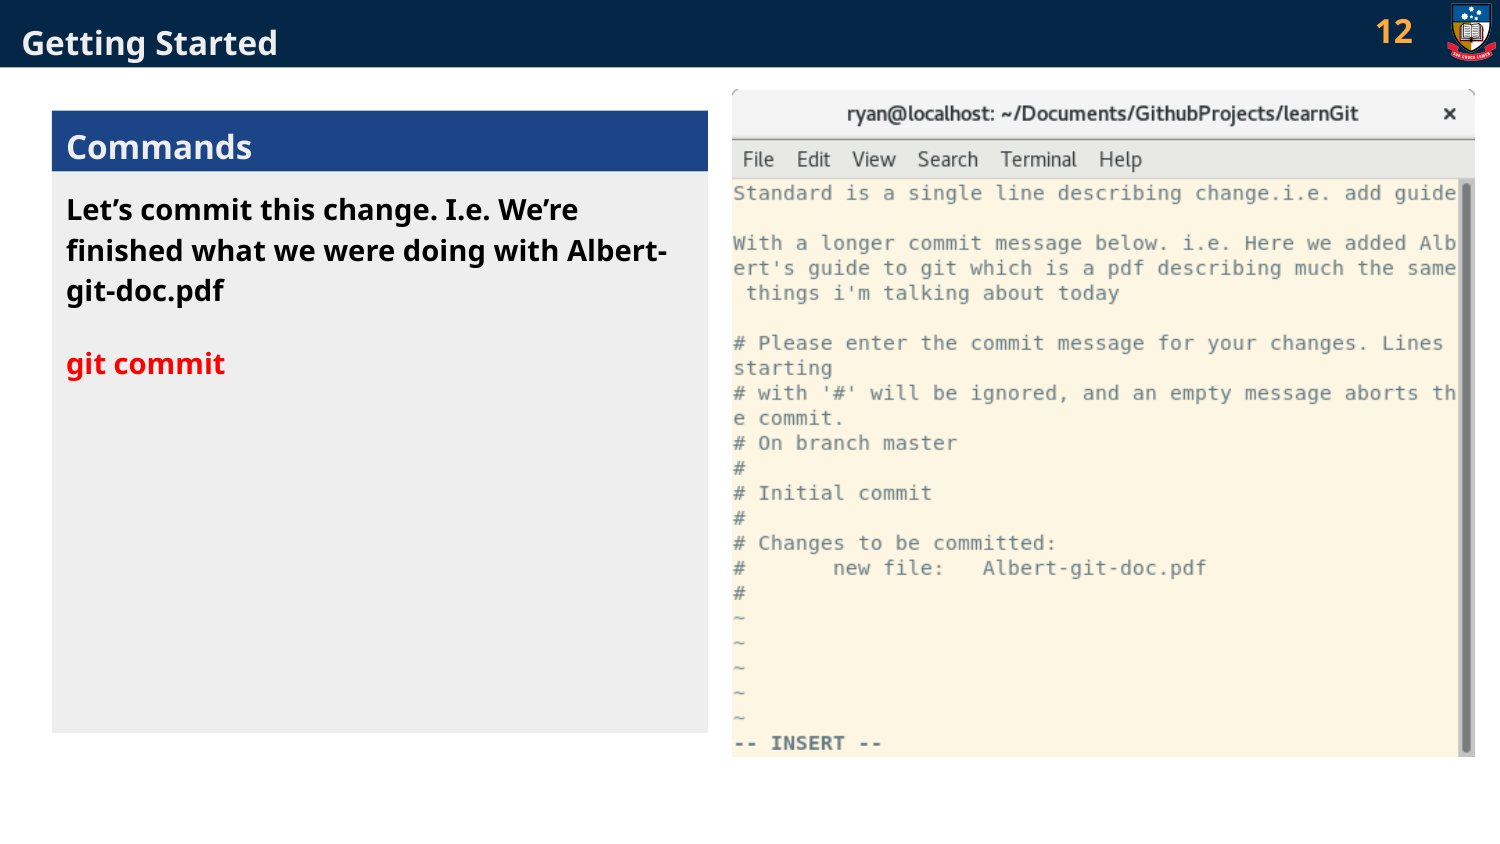

Getting Started
# Commands
Let’s commit this change. I.e. We’re finished what we were doing with Albert-git-doc.pdf
git commit